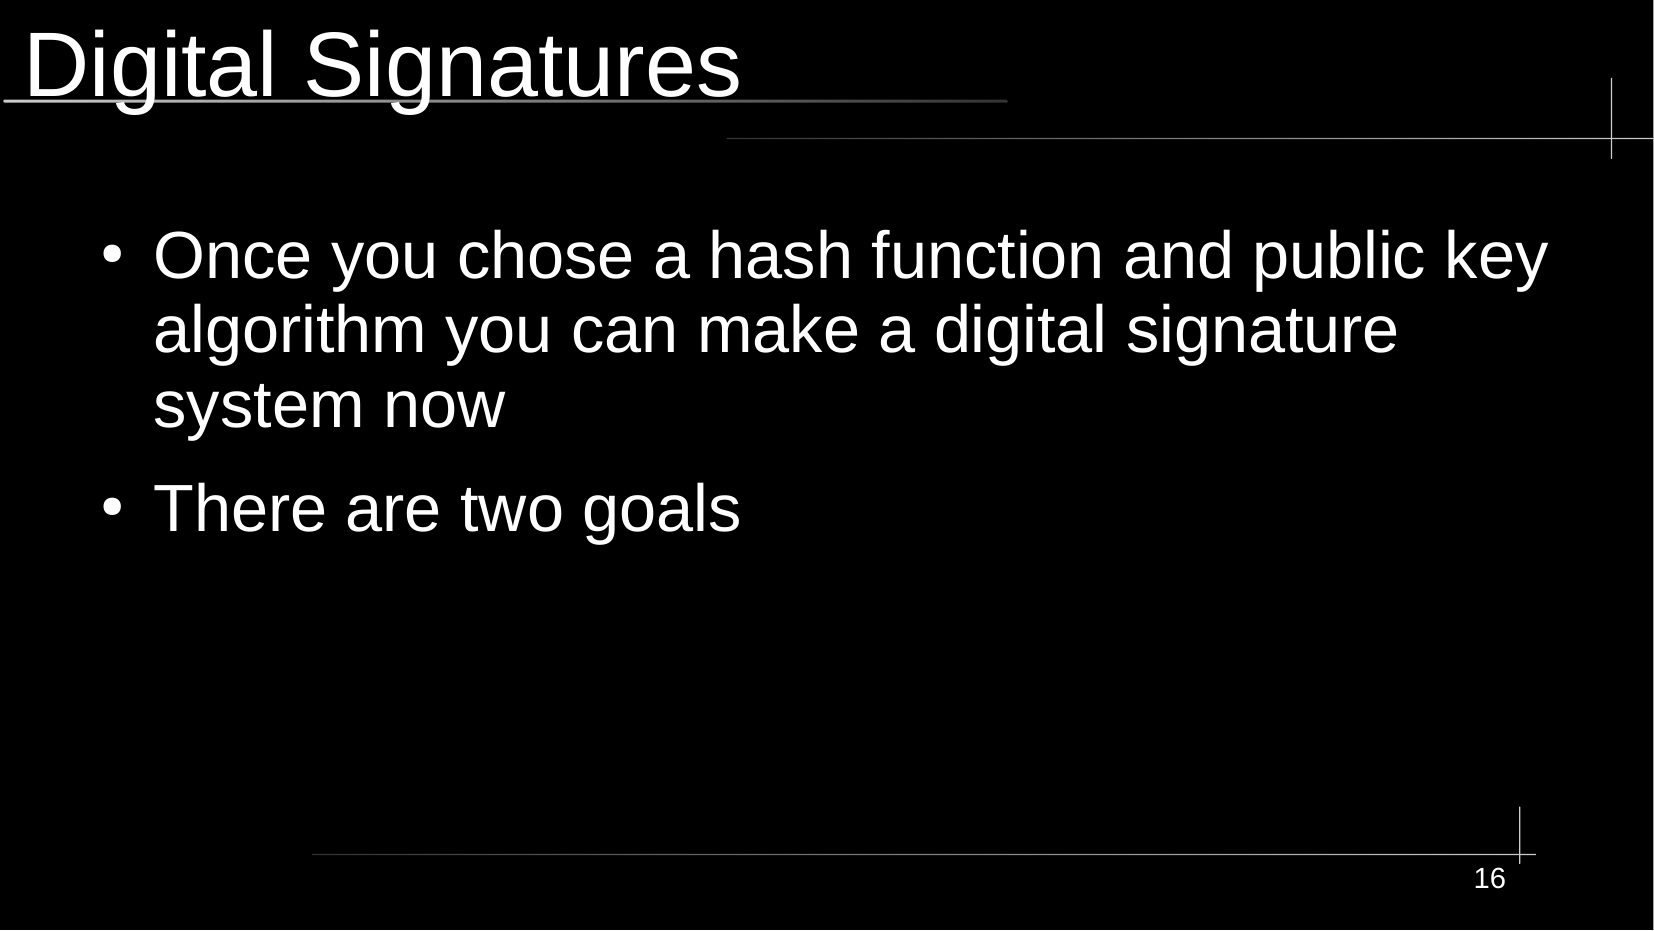

# Digital Signatures
Once you chose a hash function and public key algorithm you can make a digital signature system now
There are two goals
16